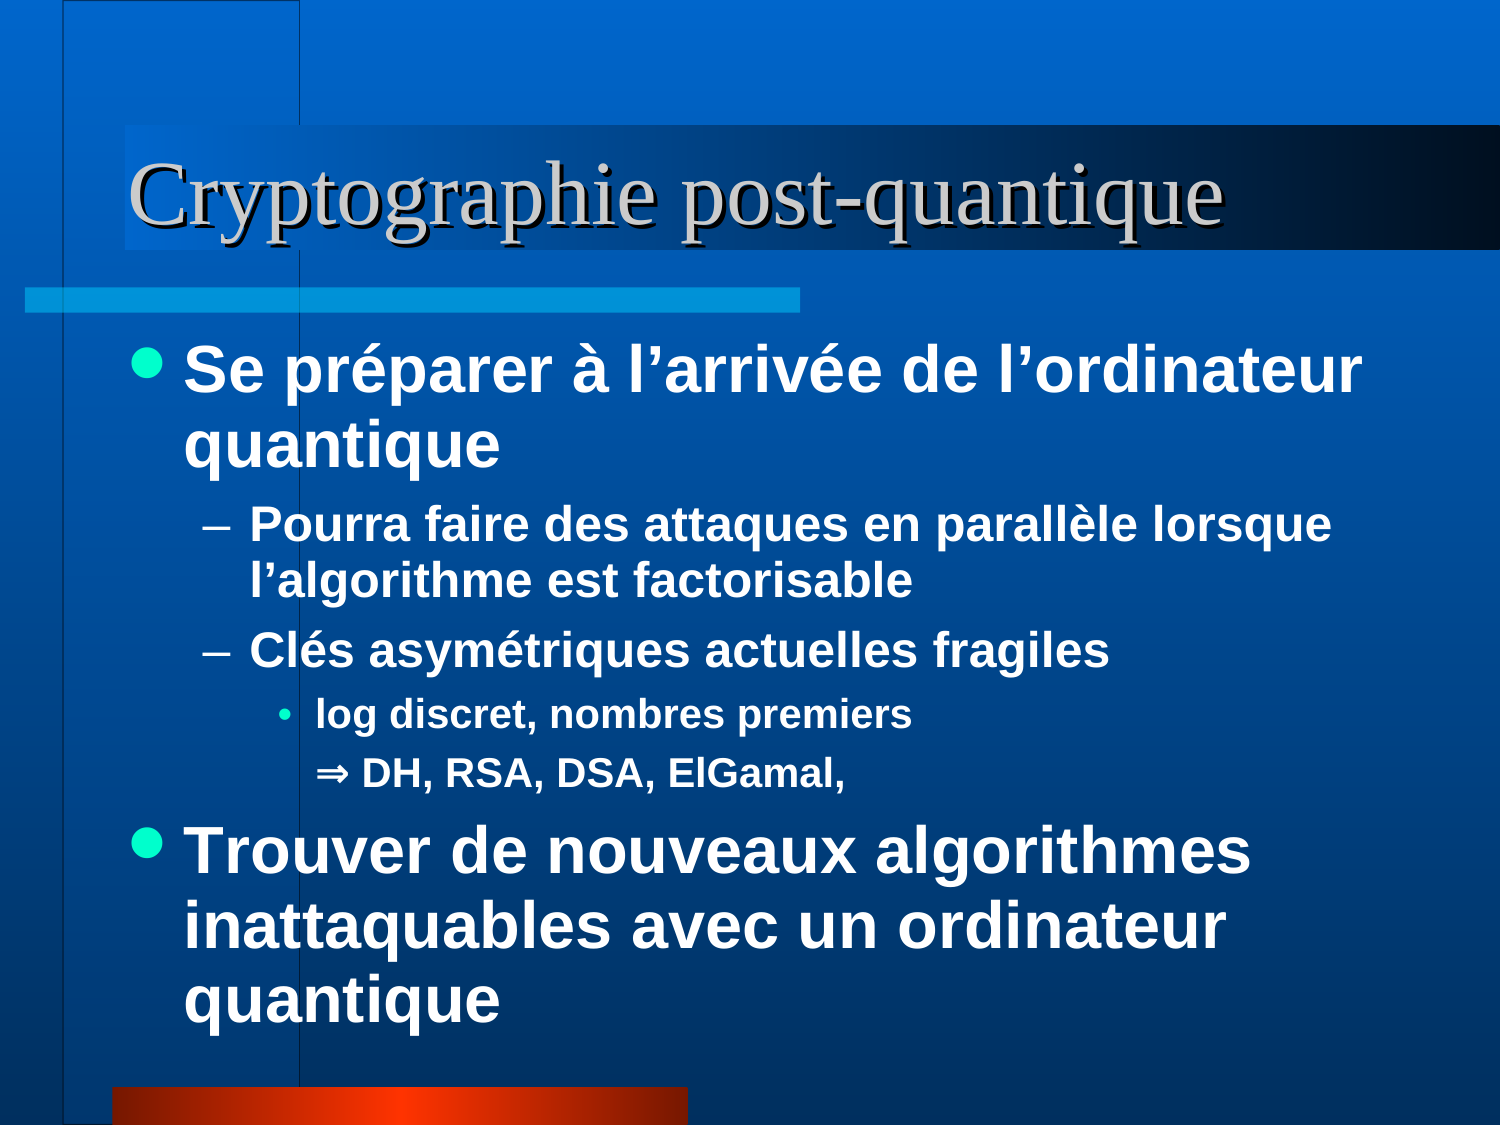

# Cryptographie post-quantique
Se préparer à l’arrivée de l’ordinateur quantique
Pourra faire des attaques en parallèle lorsque l’algorithme est factorisable
Clés asymétriques actuelles fragiles
log discret, nombres premiers
⇒ DH, RSA, DSA, ElGamal,
Trouver de nouveaux algorithmes inattaquables avec un ordinateur quantique